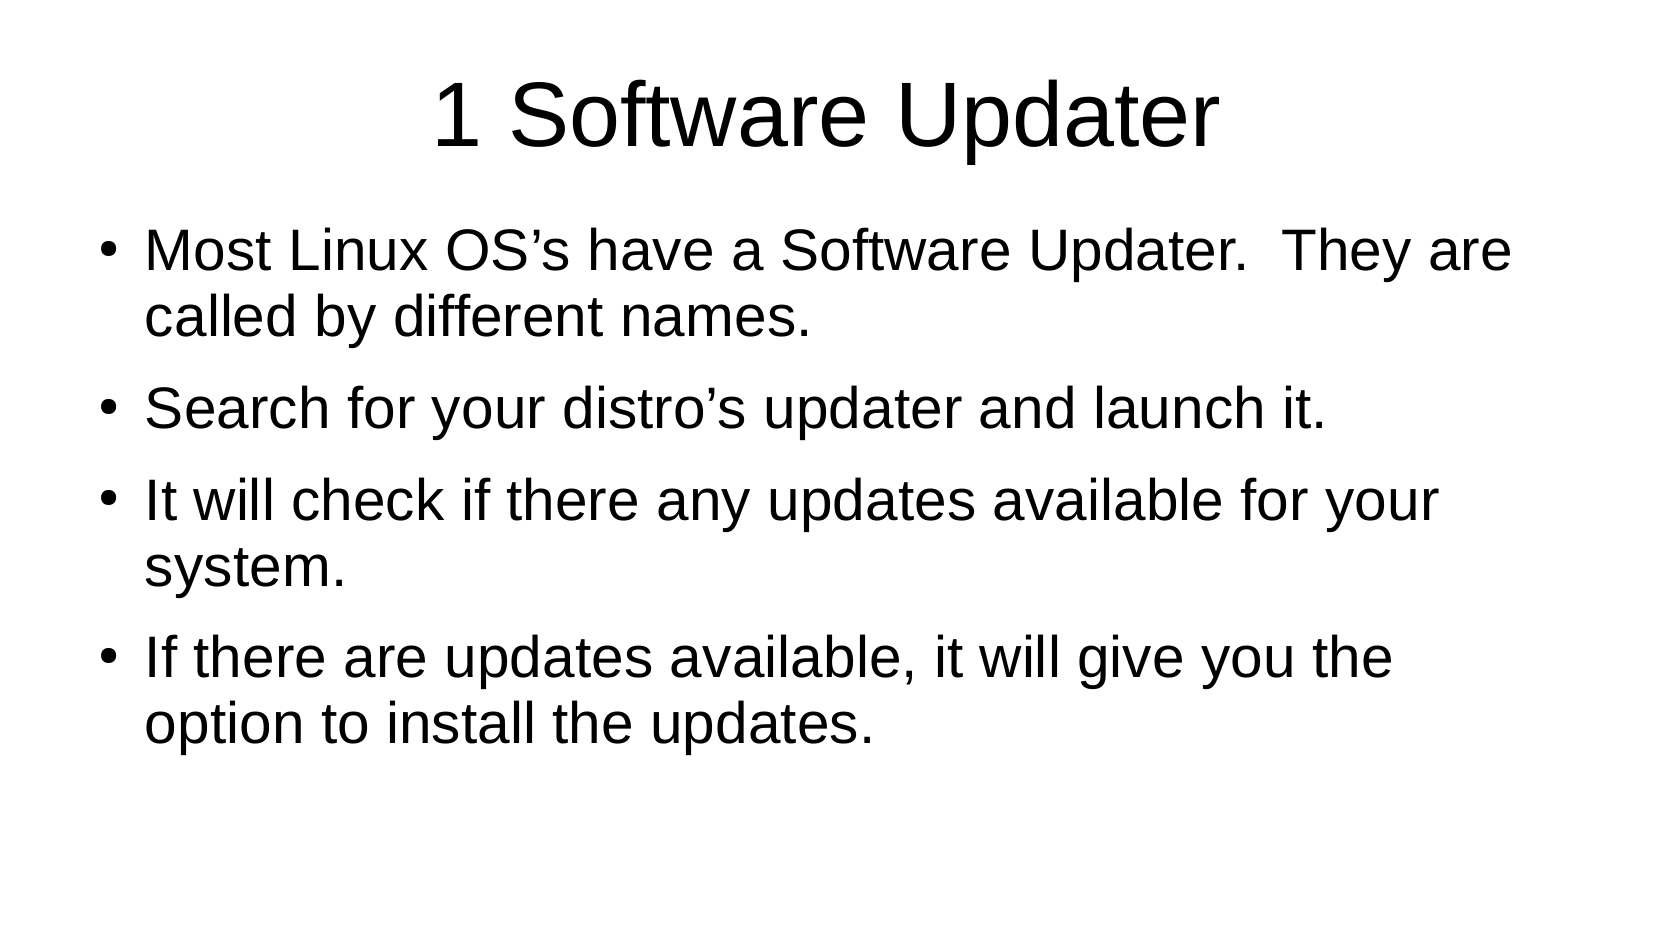

# 1 Software Updater
Most Linux OS’s have a Software Updater. They are called by different names.
Search for your distro’s updater and launch it.
It will check if there any updates available for your system.
If there are updates available, it will give you the option to install the updates.